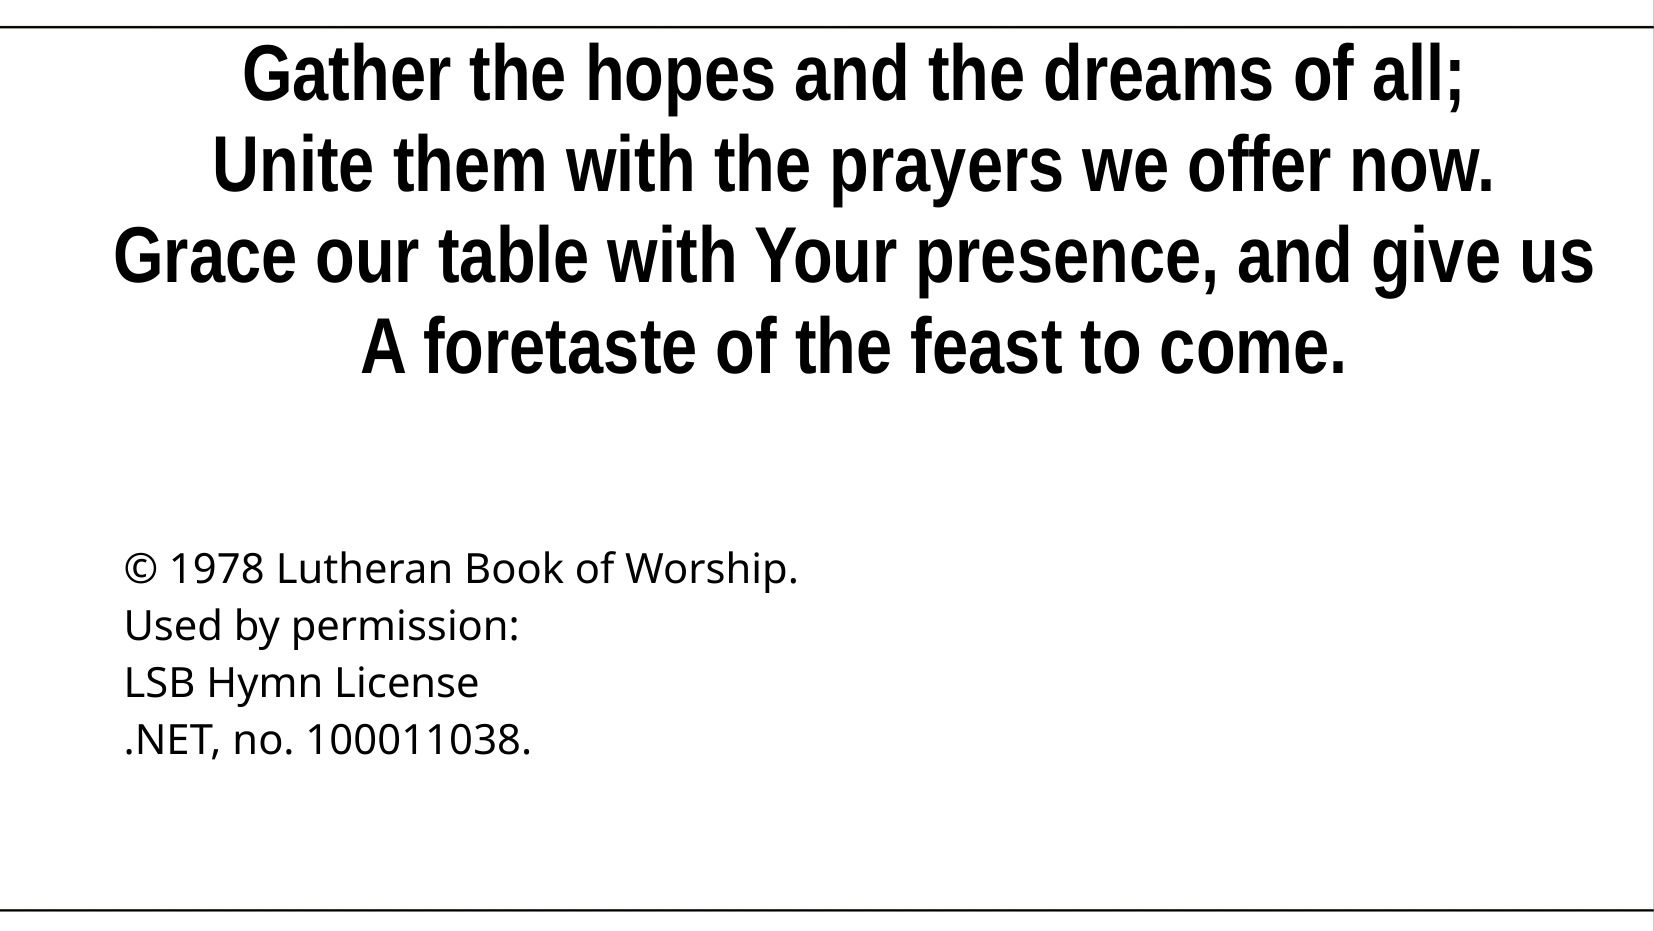

Gather the hopes and the dreams of all;
Unite them with the prayers we offer now.
Grace our table with Your presence, and give us
A foretaste of the feast to come.
© 1978 Lutheran Book of Worship.
Used by permission:
LSB Hymn License
.NET, no. 100011038.